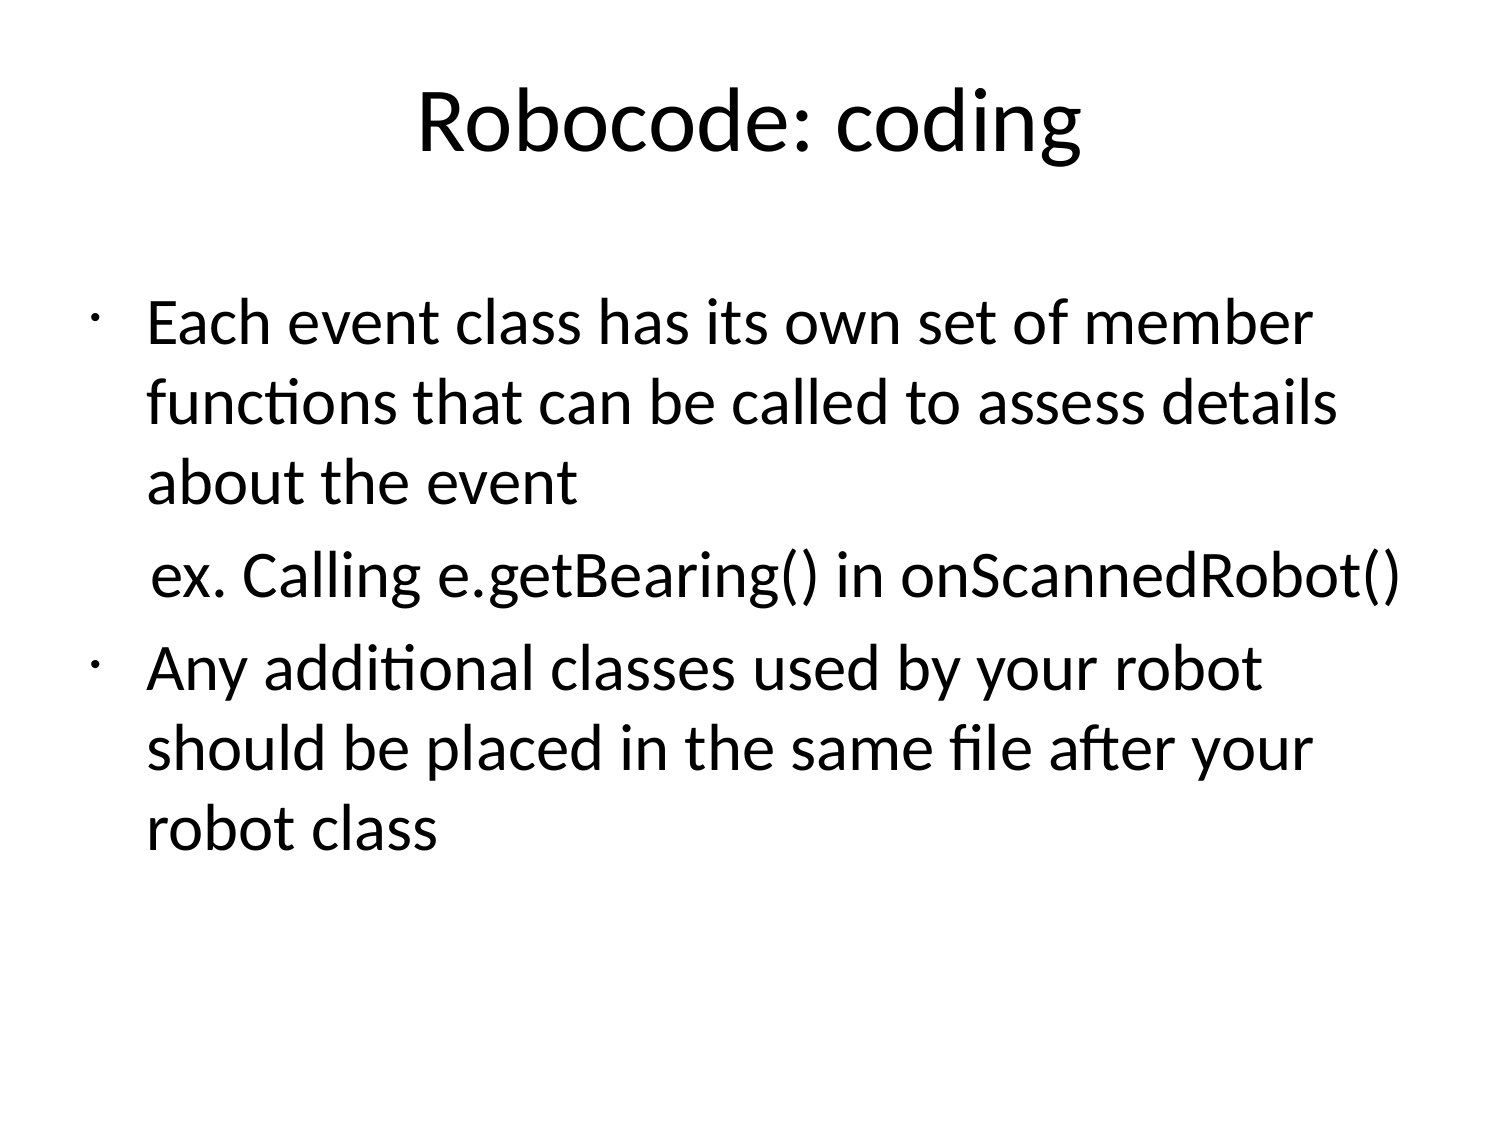

# Robocode: coding
Each event class has its own set of member functions that can be called to assess details about the event
 ex. Calling e.getBearing() in onScannedRobot()
Any additional classes used by your robot should be placed in the same file after your robot class